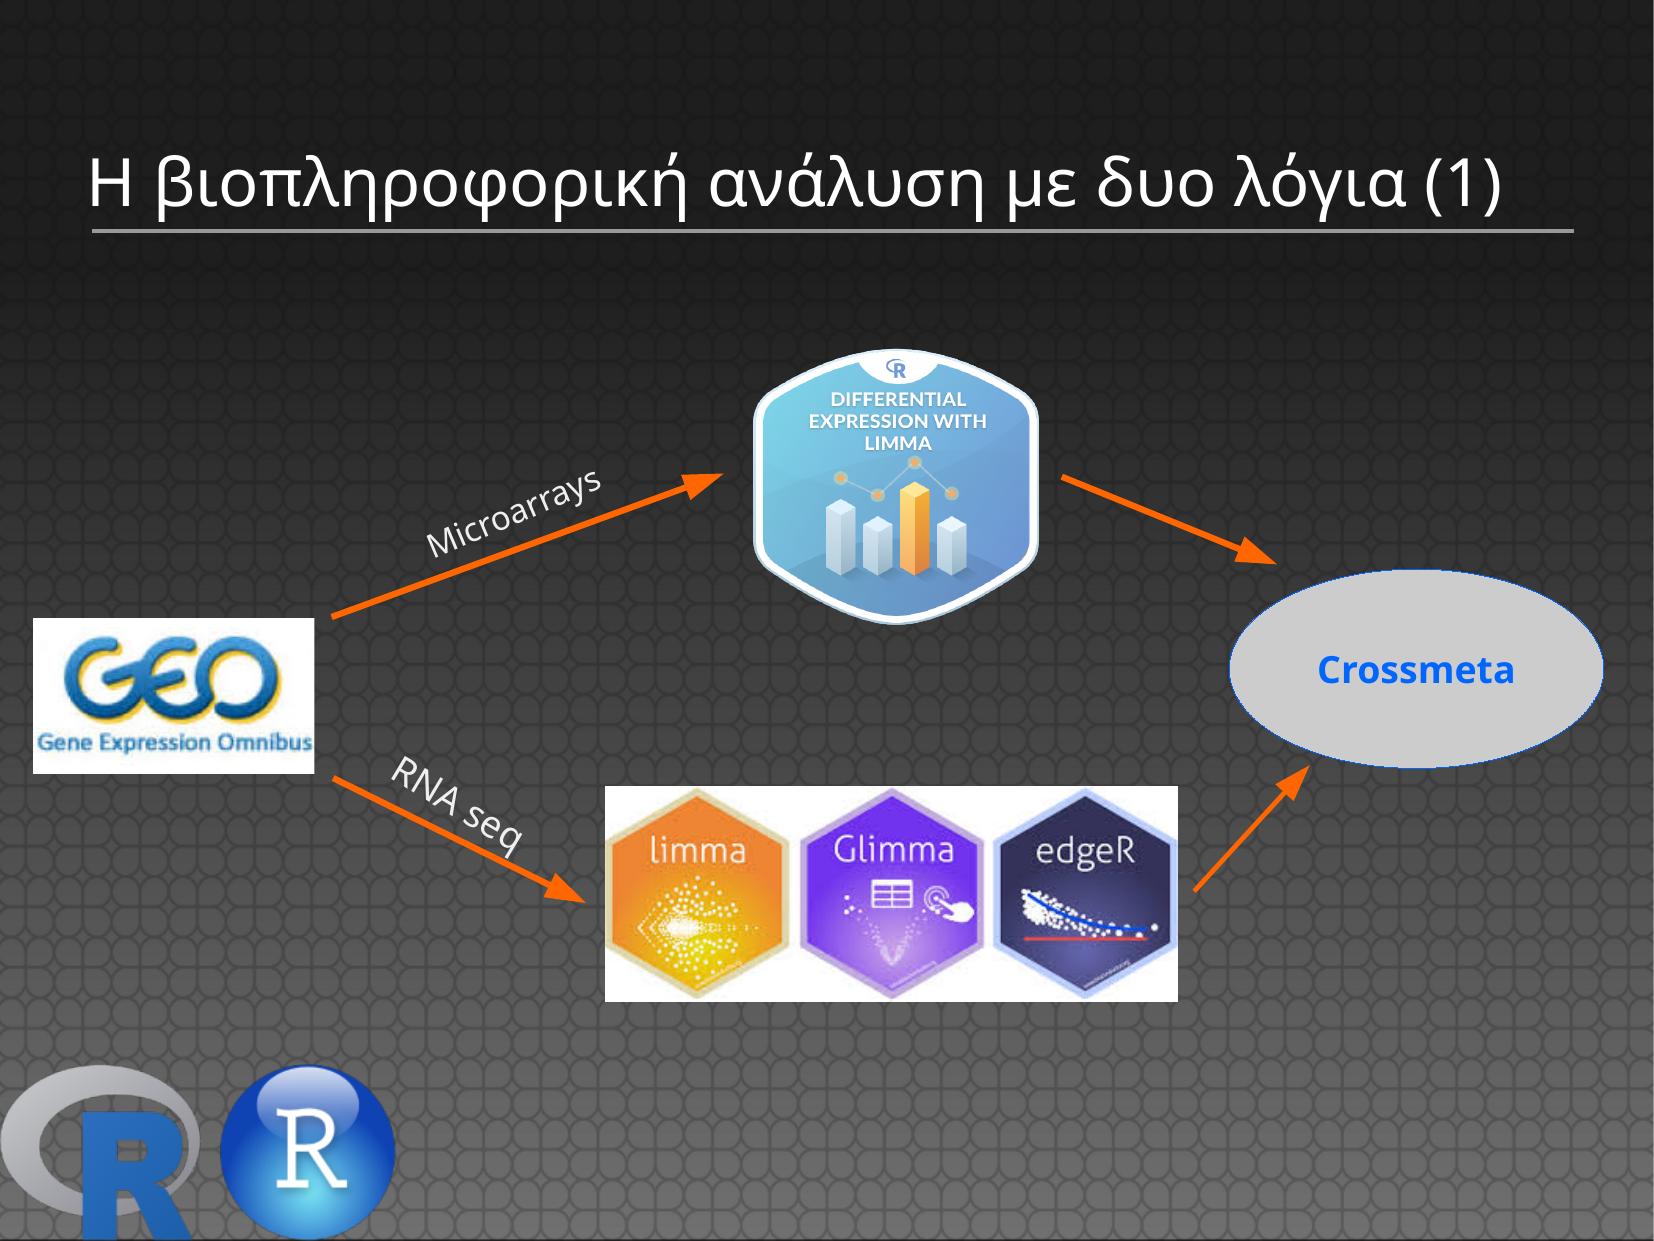

# Η βιοπληροφορική ανάλυση με δυο λόγια (1)
Microarrays
Crossmeta
RNA seq